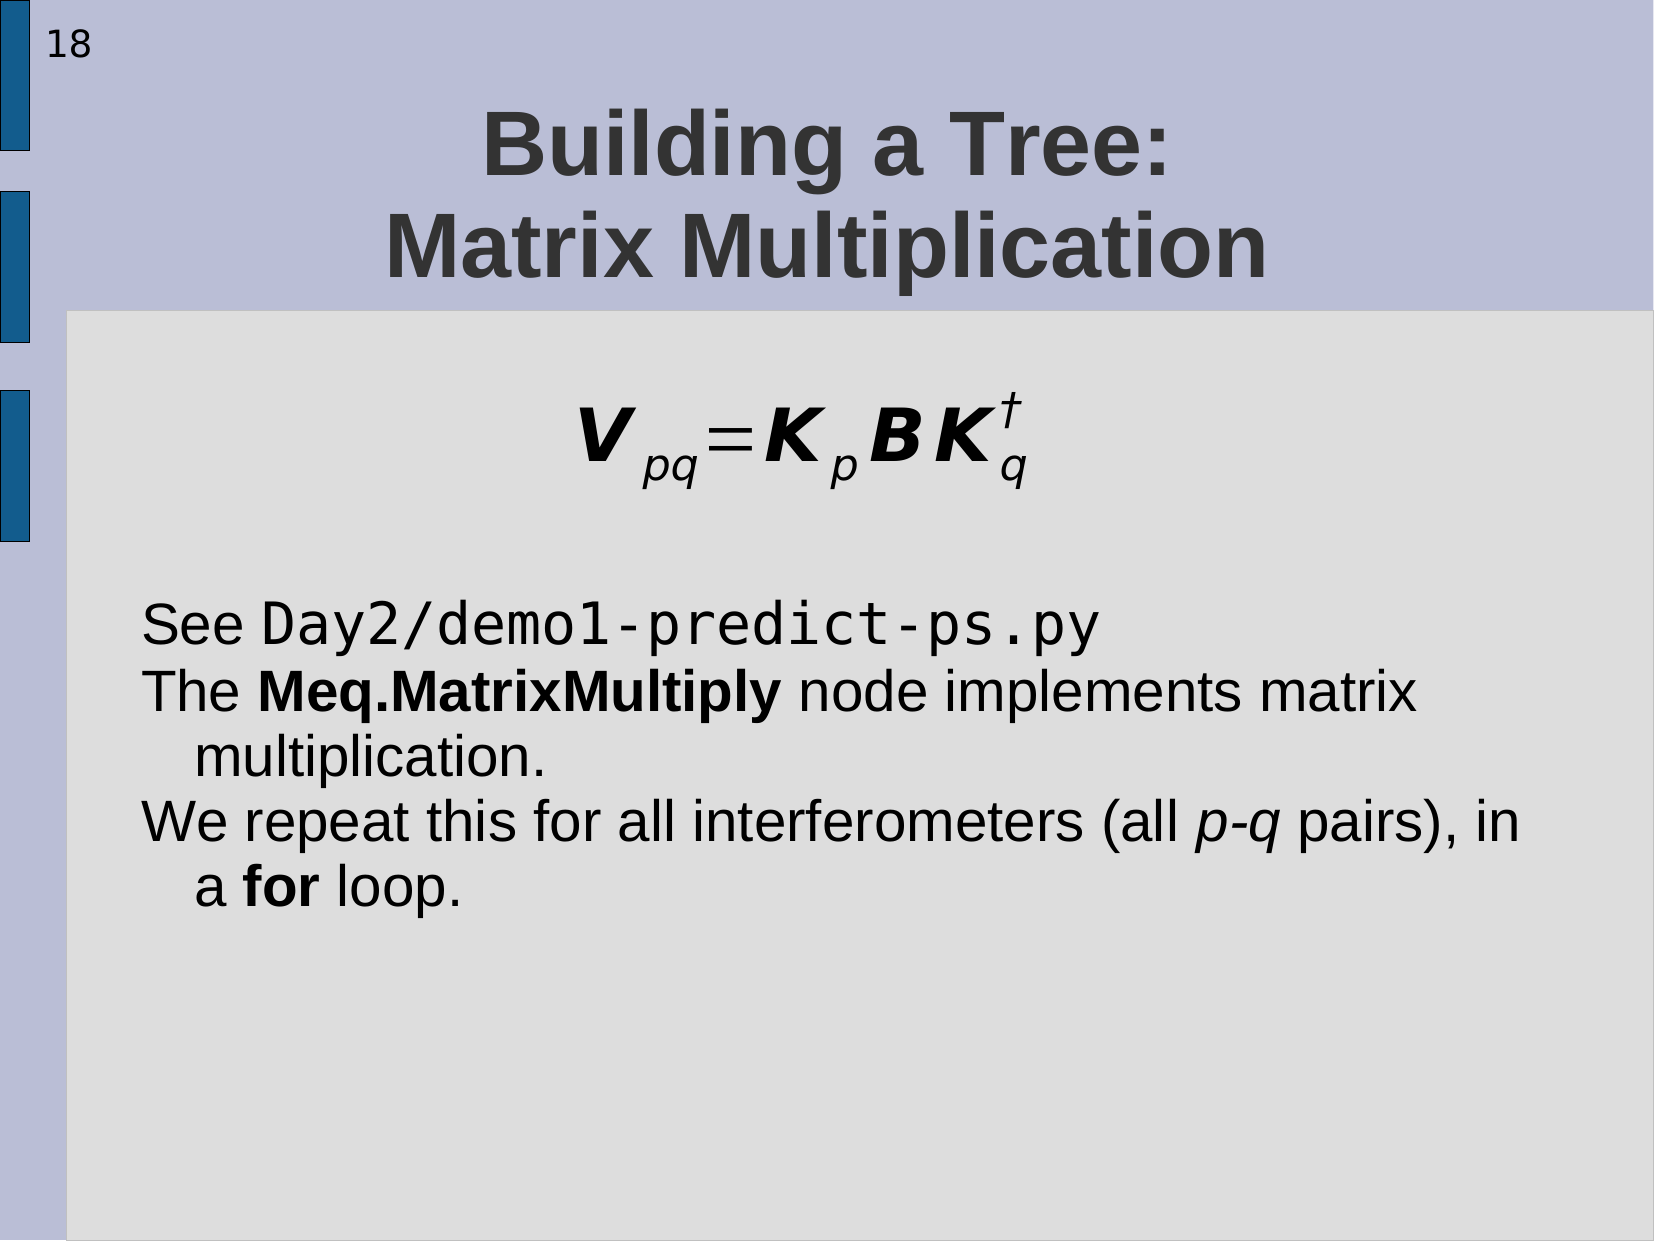

# Building a Tree: Matrix Multiplication
See Day2/demo1-predict-ps.py
The Meq.MatrixMultiply node implements matrix multiplication.
We repeat this for all interferometers (all p-q pairs), in a for loop.